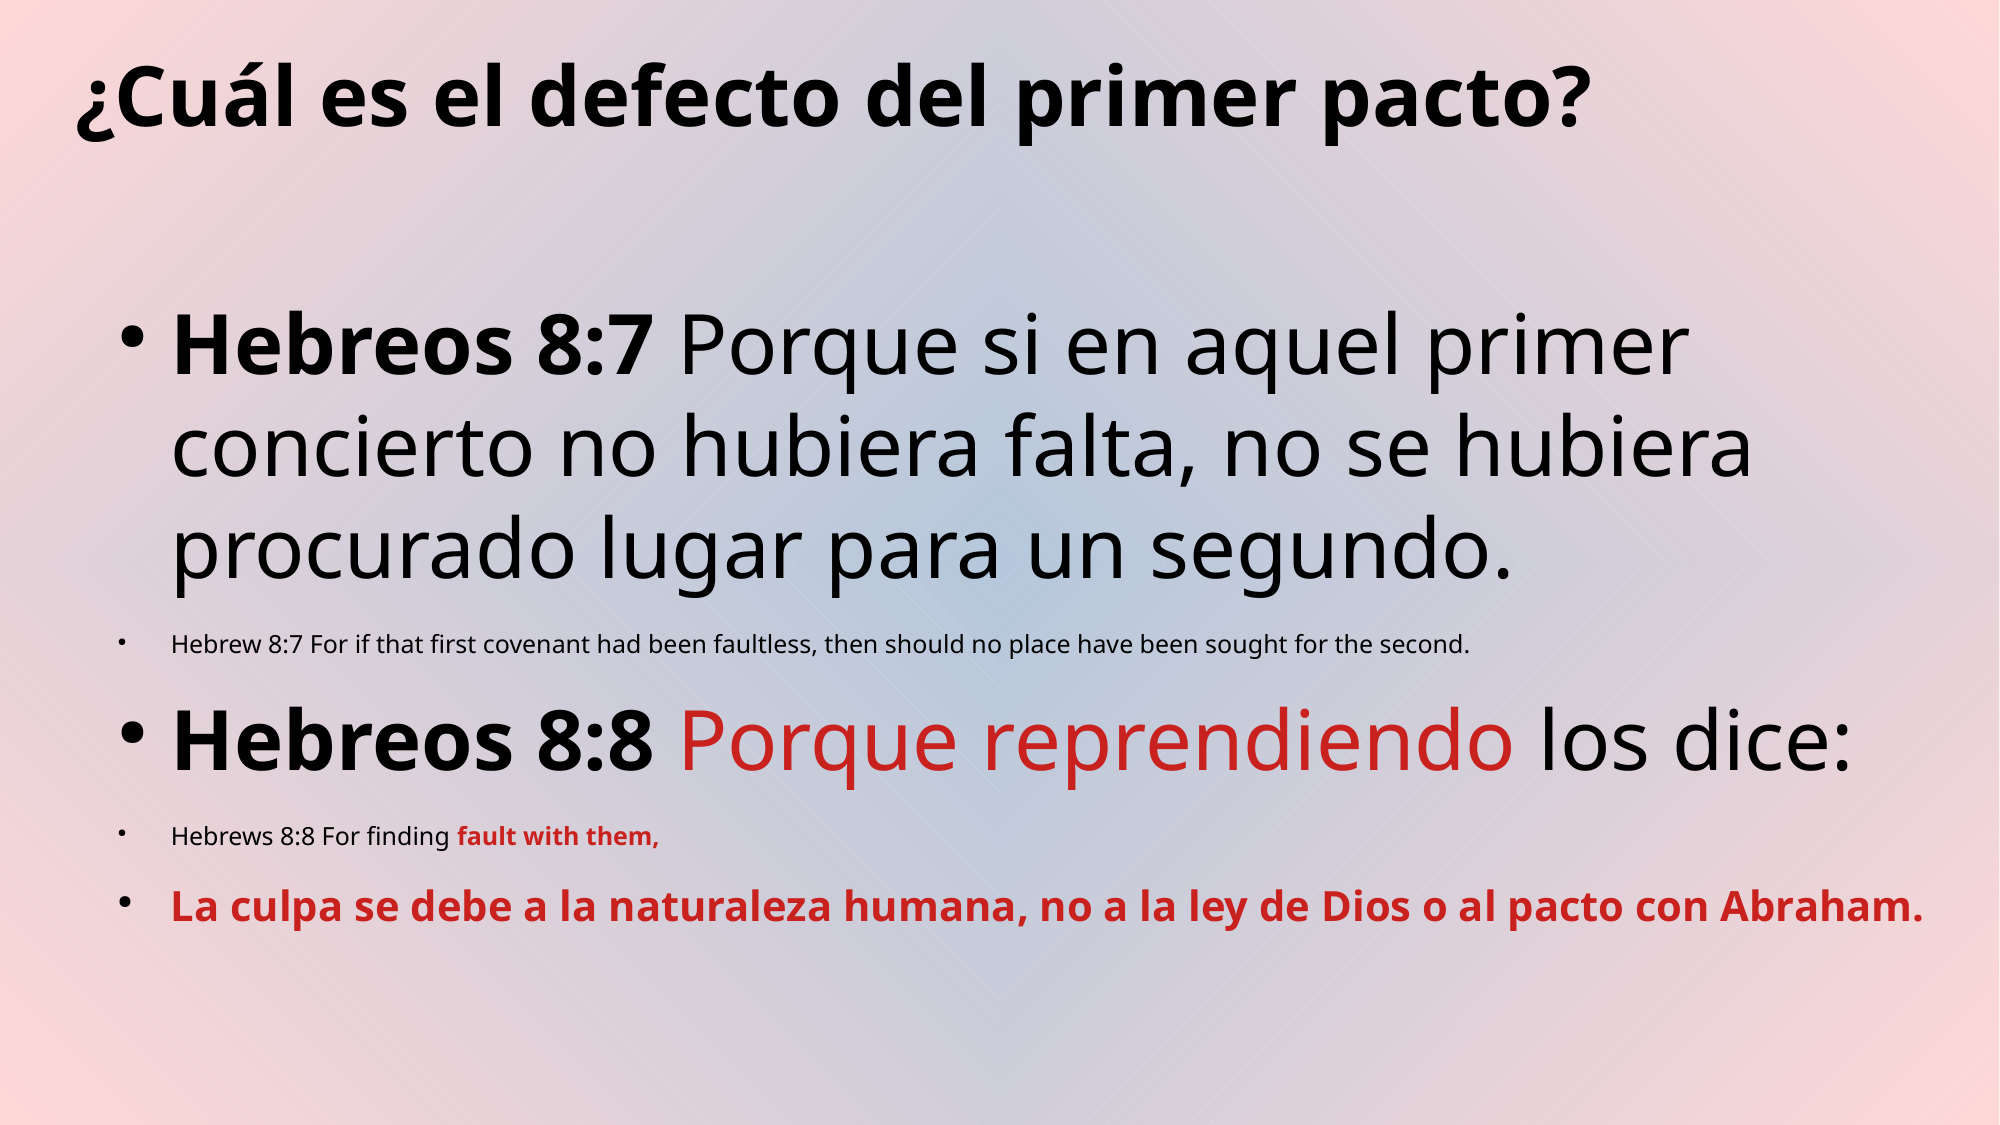

# ¿Cuál es el defecto del primer pacto?
Hebreos 8:7 Porque si en aquel primer concierto no hubiera falta, no se hubiera procurado lugar para un segundo.
Hebrew 8:7 For if that first covenant had been faultless, then should no place have been sought for the second.
Hebreos 8:8 Porque reprendiendo los dice:
Hebrews 8:8 For finding fault with them,
La culpa se debe a la naturaleza humana, no a la ley de Dios o al pacto con Abraham.